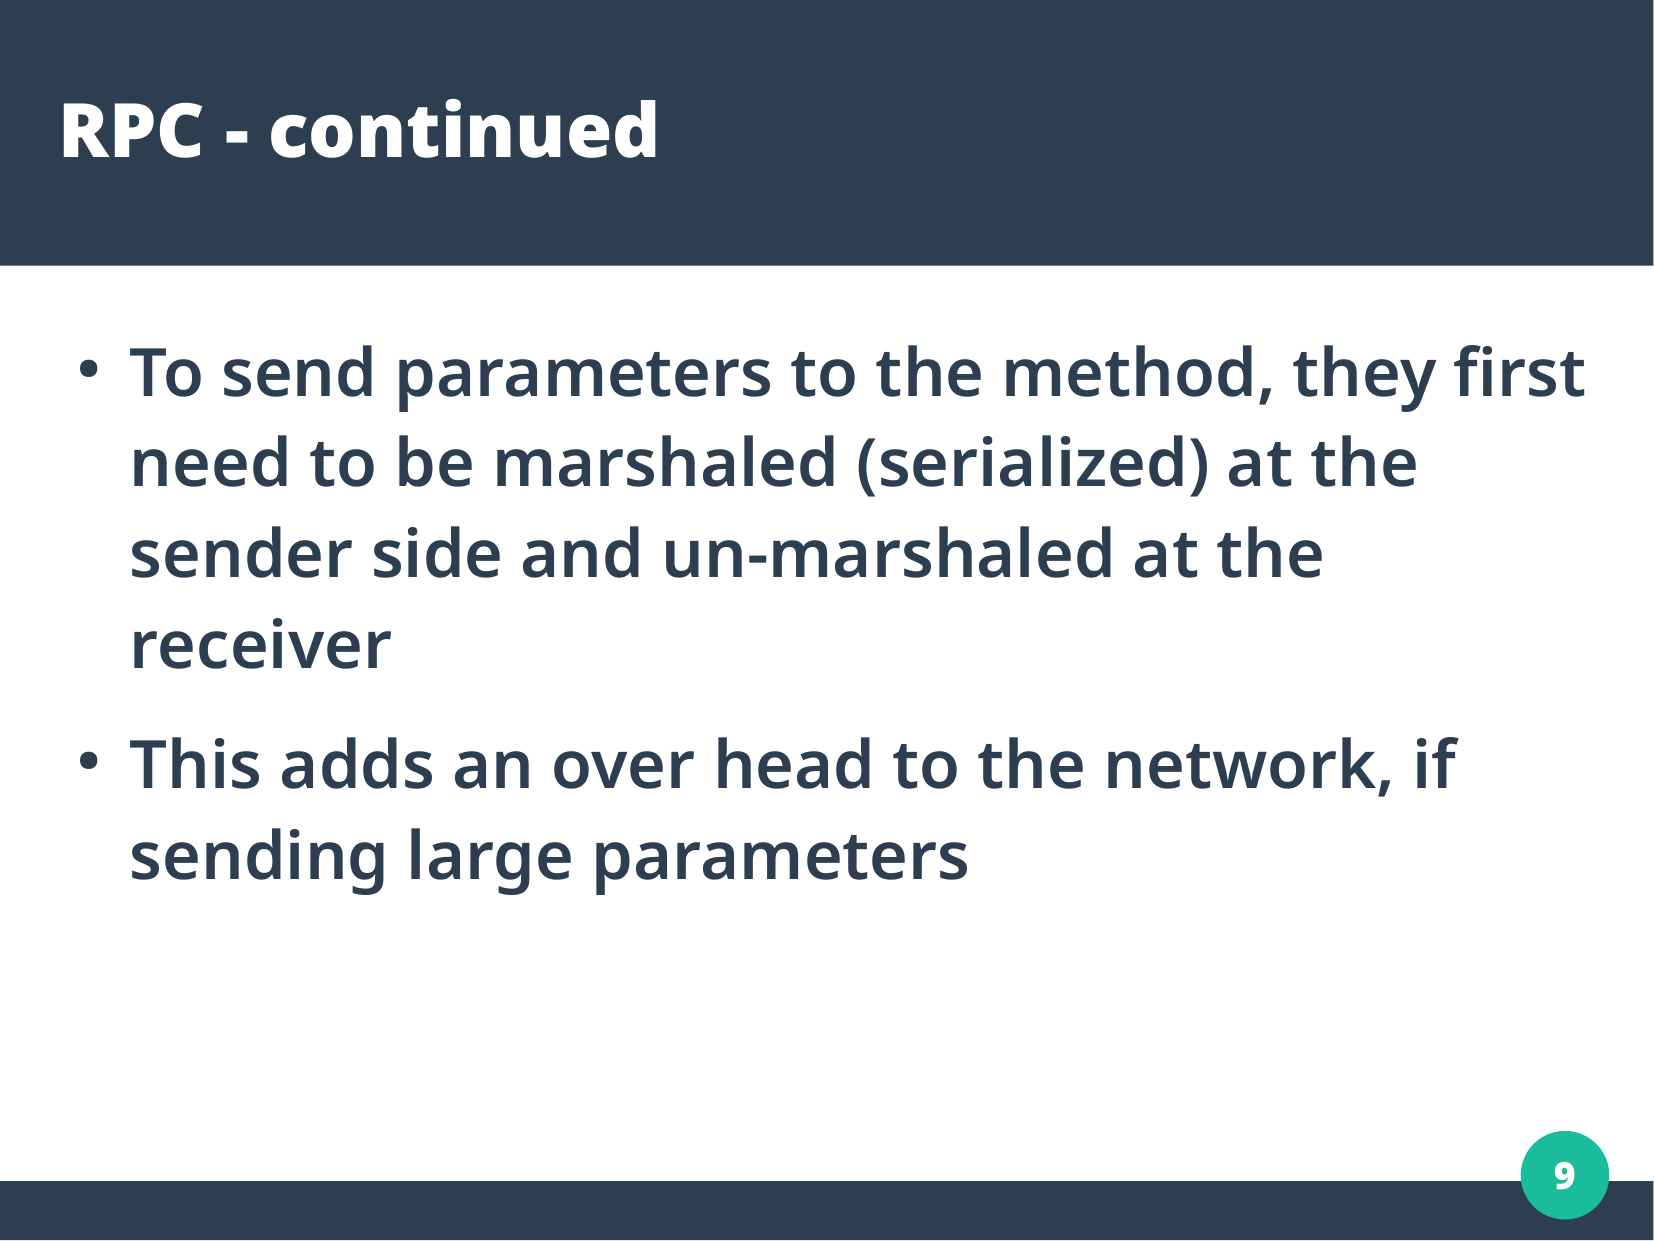

# RPC - continued
To send parameters to the method, they first need to be marshaled (serialized) at the sender side and un-marshaled at the receiver
This adds an over head to the network, if sending large parameters
9